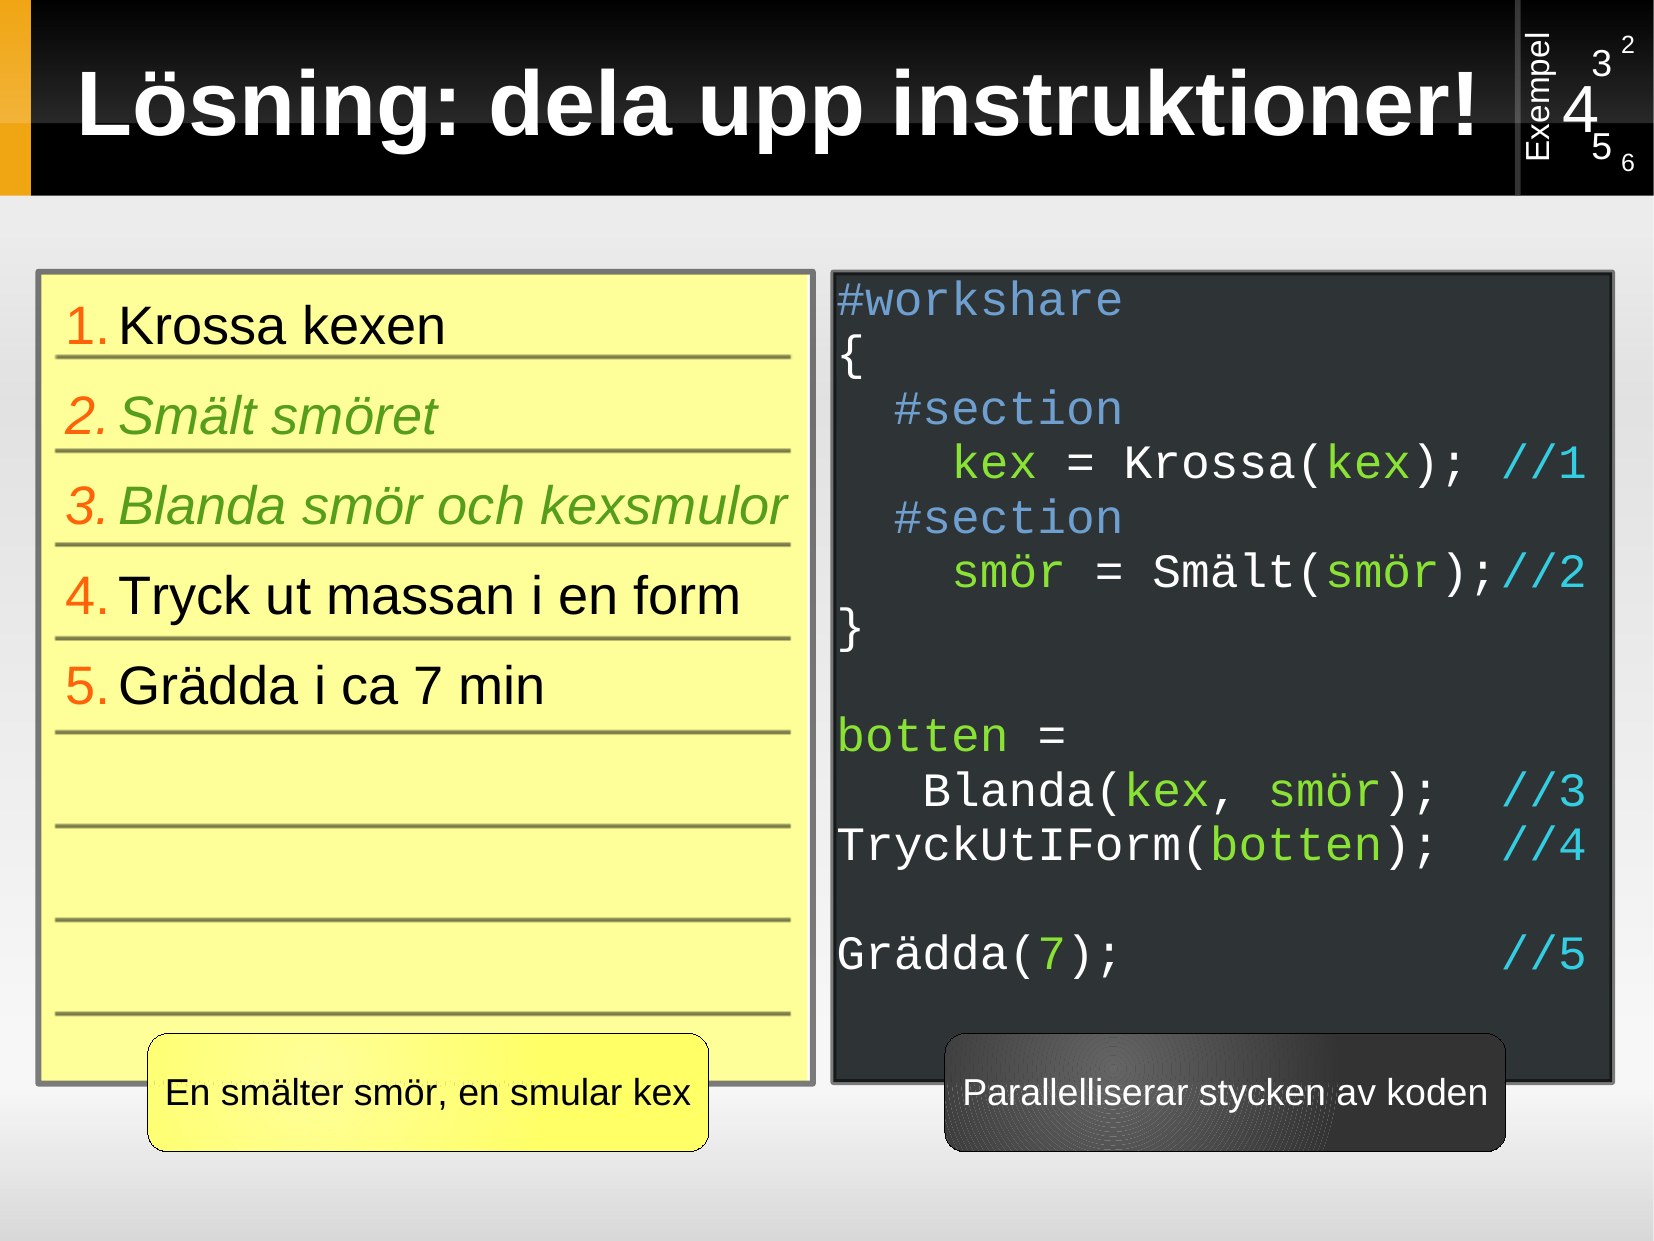

# Lösning: dela upp instruktioner!
2
3
4
Exempel
5
6
#workshare
{
 #section
 kex = Krossa(kex);	//1
 #section
 smör = Smält(smör);	//2
}
botten =
 Blanda(kex, smör);	//3
TryckUtIForm(botten);	//4
Grädda(7);						//5
Krossa kexen
Smält smöret
Blanda smör och kexsmulor
Tryck ut massan i en form
Grädda i ca 7 min
En smälter smör, en smular kex
Parallelliserar stycken av koden